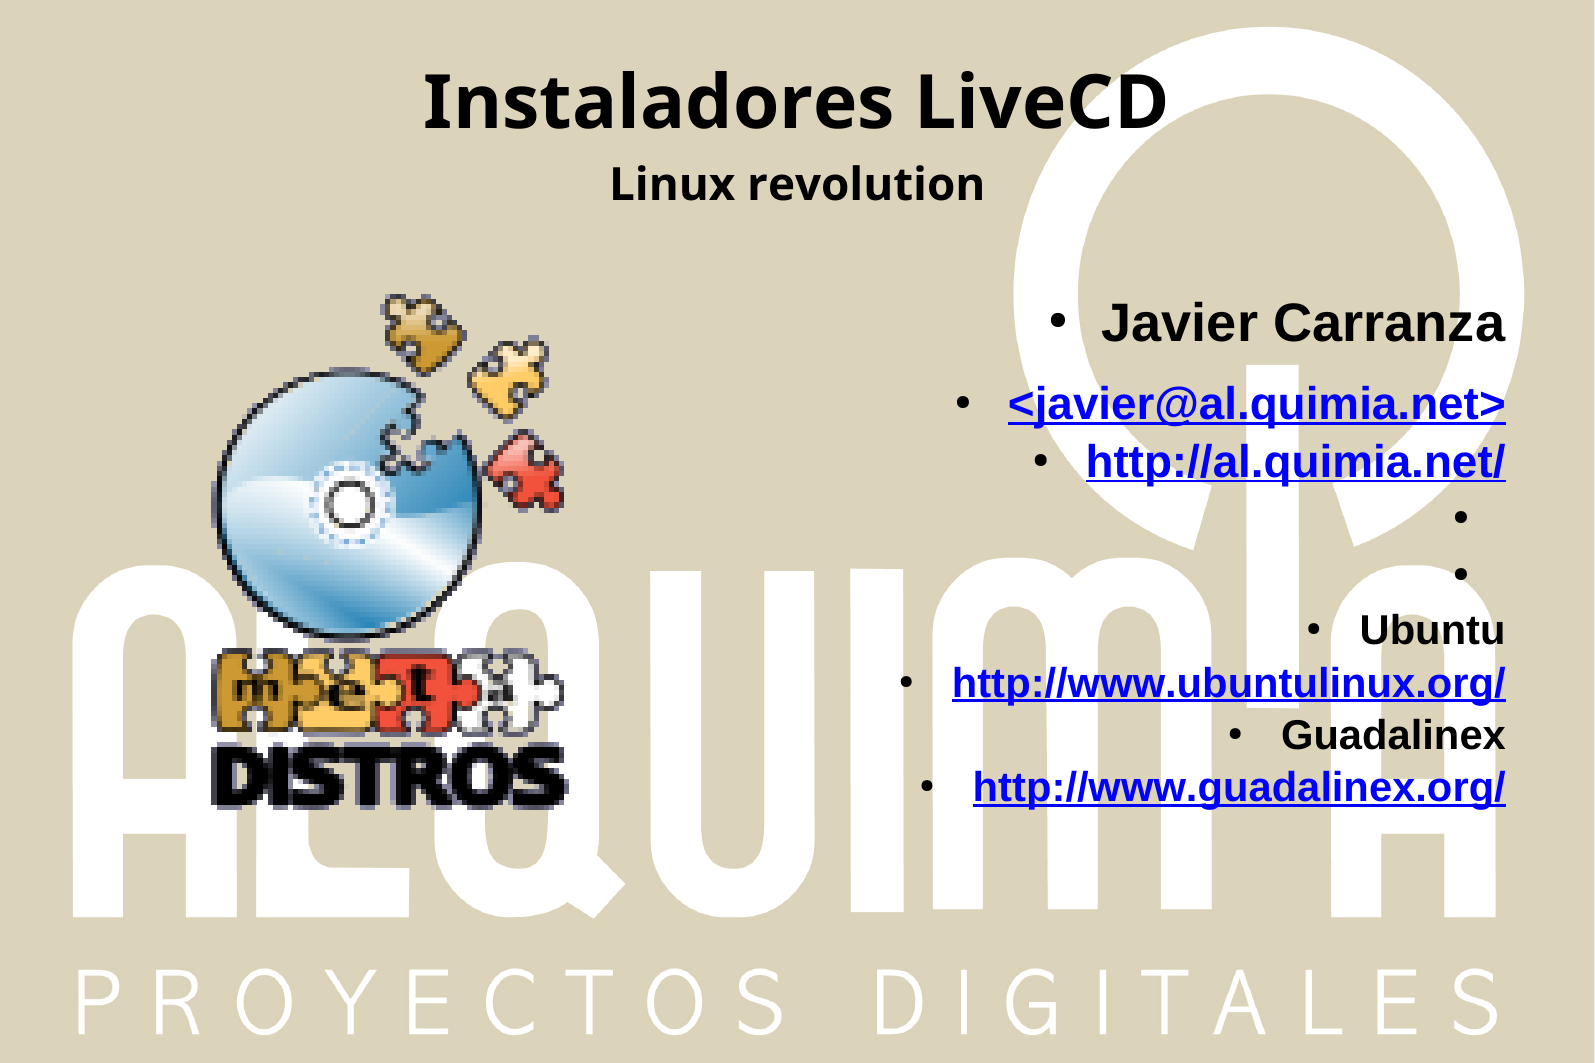

# Instaladores LiveCD Linux revolution
Javier Carranza
<javier@al.quimia.net>
http://al.quimia.net/
Ubuntu
http://www.ubuntulinux.org/
Guadalinex
http://www.guadalinex.org/